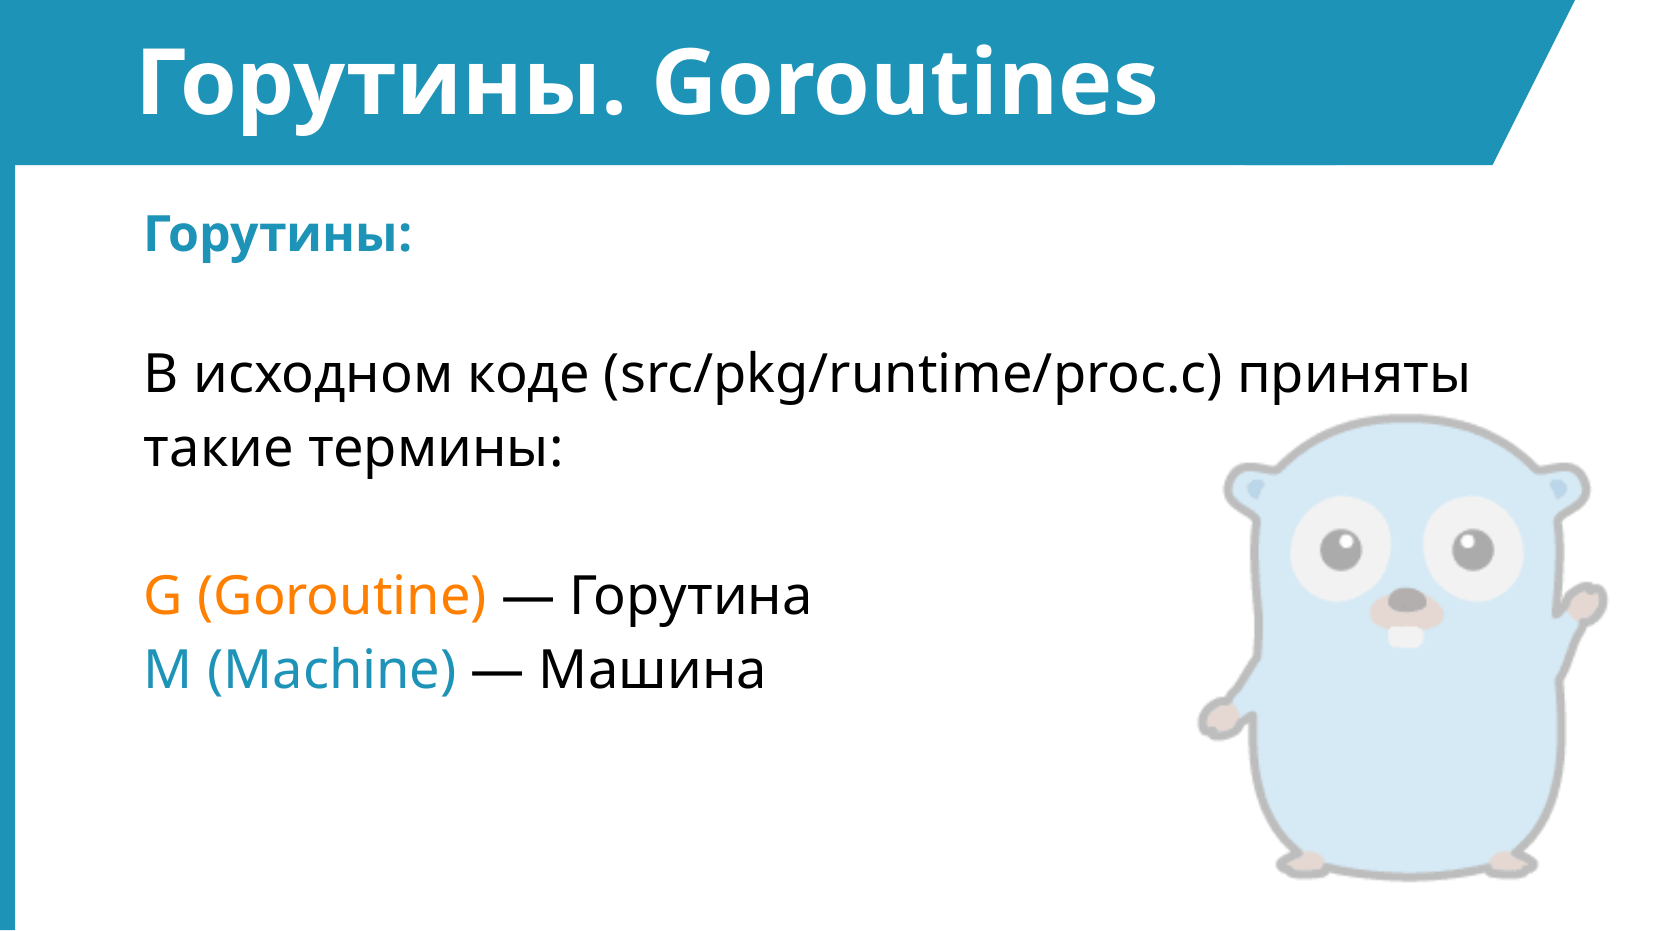

# Горутины. Goroutines
Горутины:
В исходном коде (src/pkg/runtime/proc.c) приняты такие термины:
G (Goroutine) — Горутина
M (Machine) — Машина